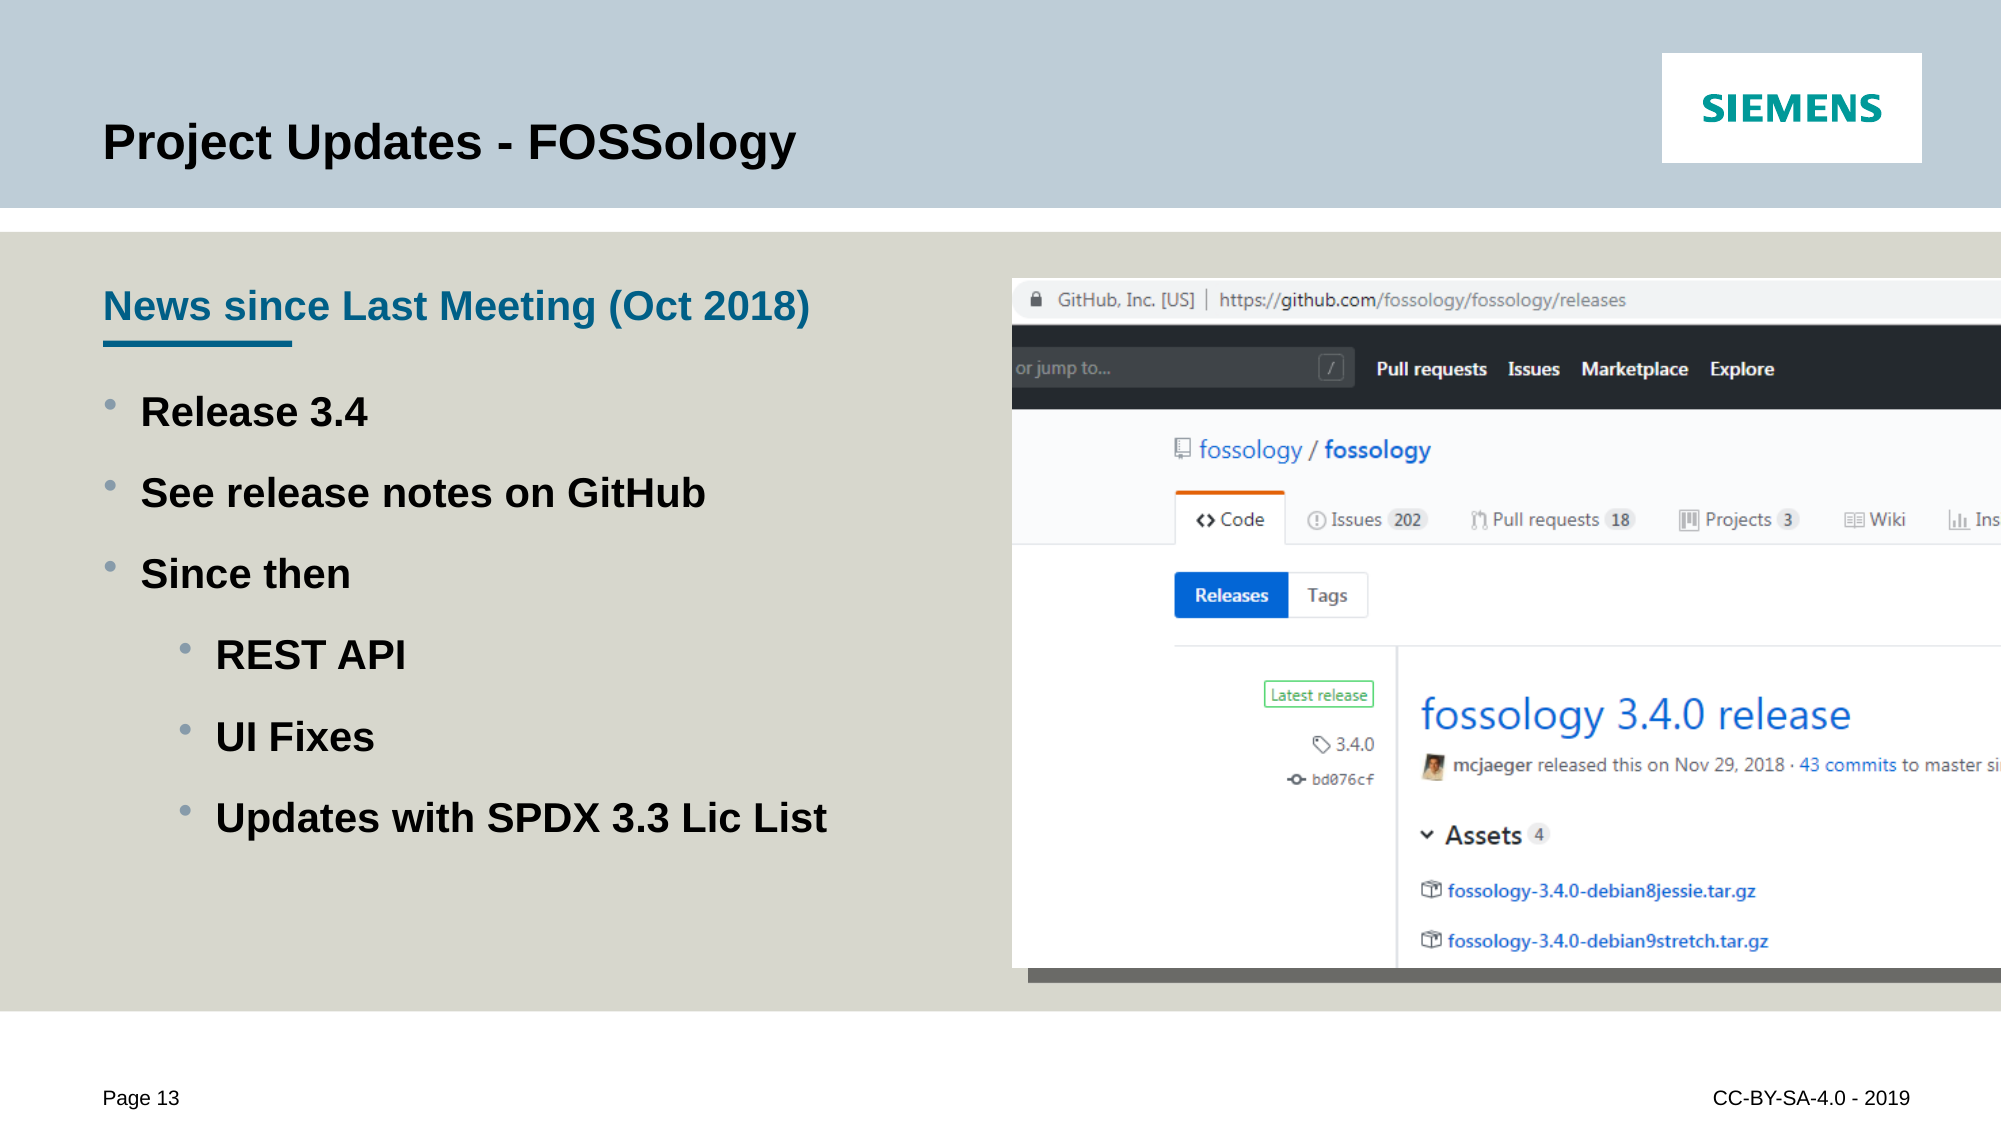

# Project Updates - FOSSology
News since Last Meeting (Oct 2018)
Release 3.4
See release notes on GitHub
Since then
REST API
UI Fixes
Updates with SPDX 3.3 Lic List